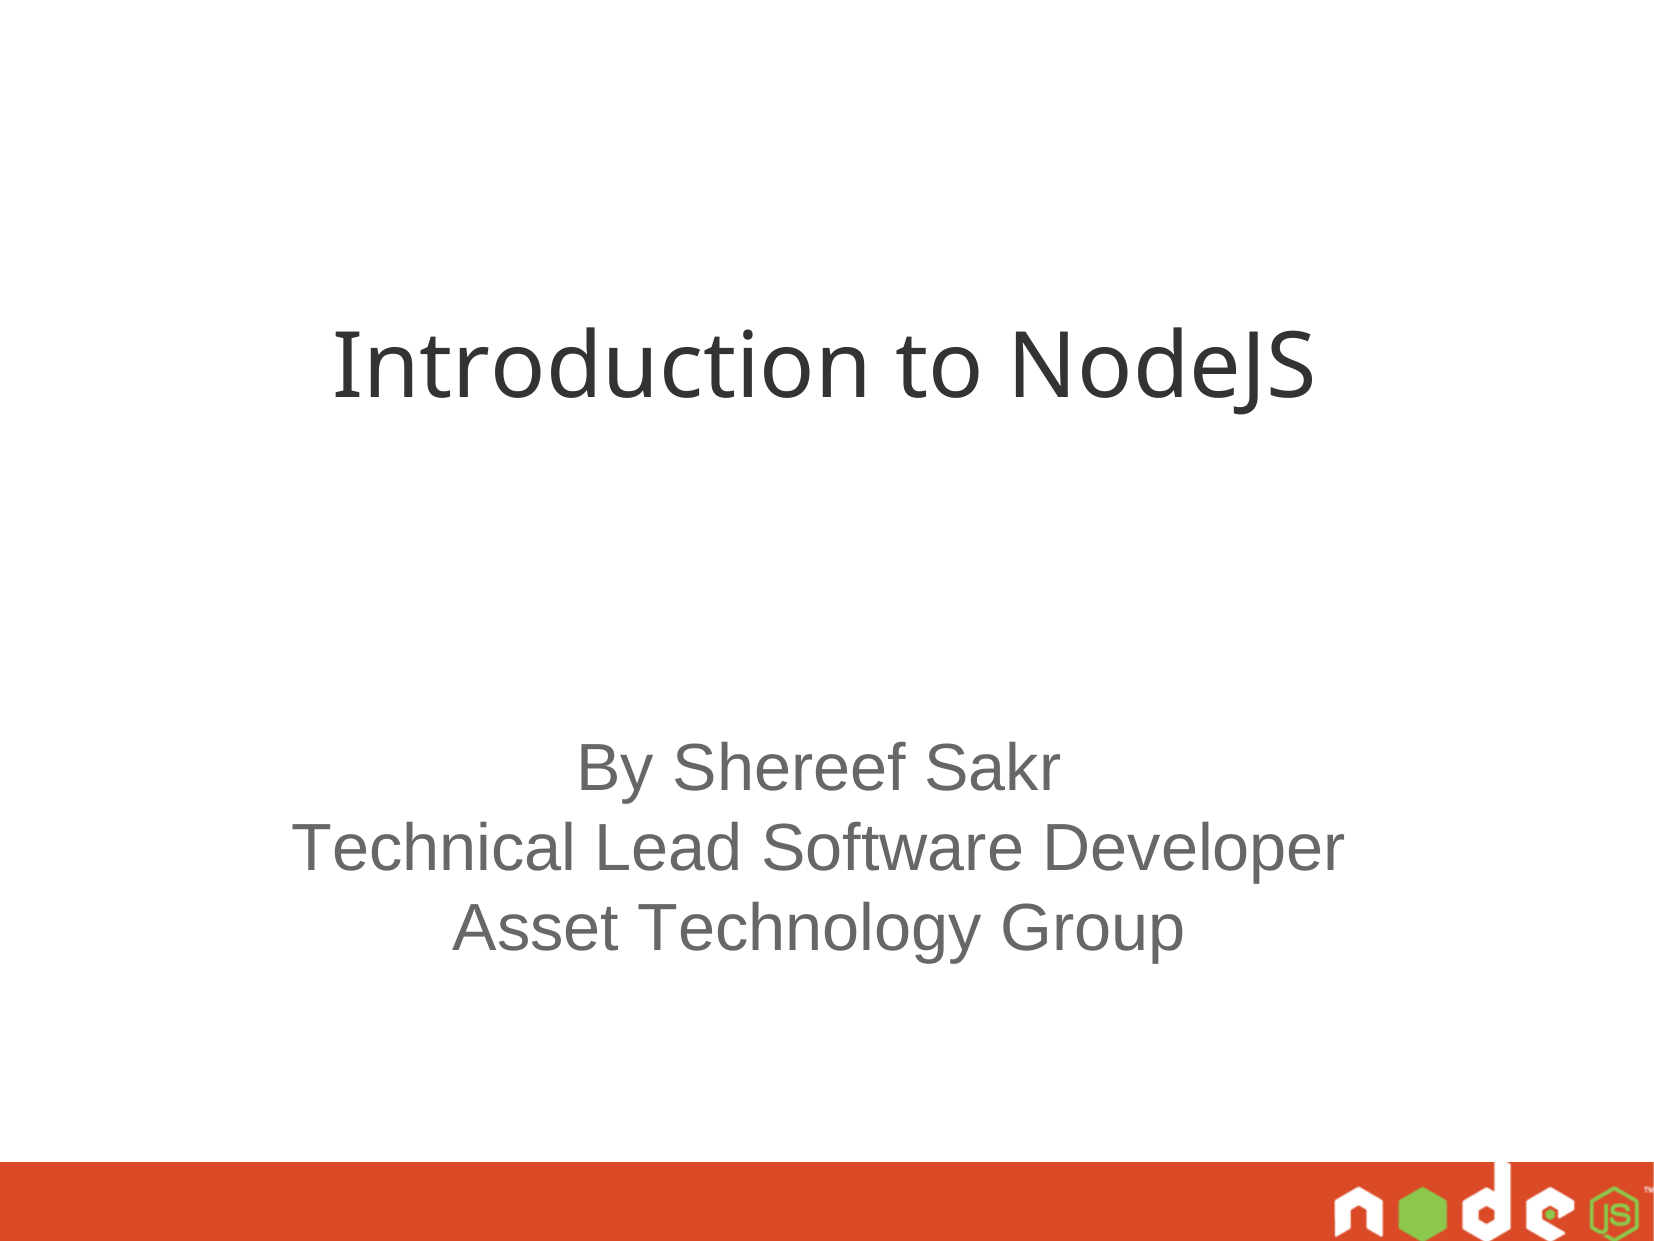

# Introduction to NodeJS
By Shereef Sakr
Technical Lead Software Developer
Asset Technology Group